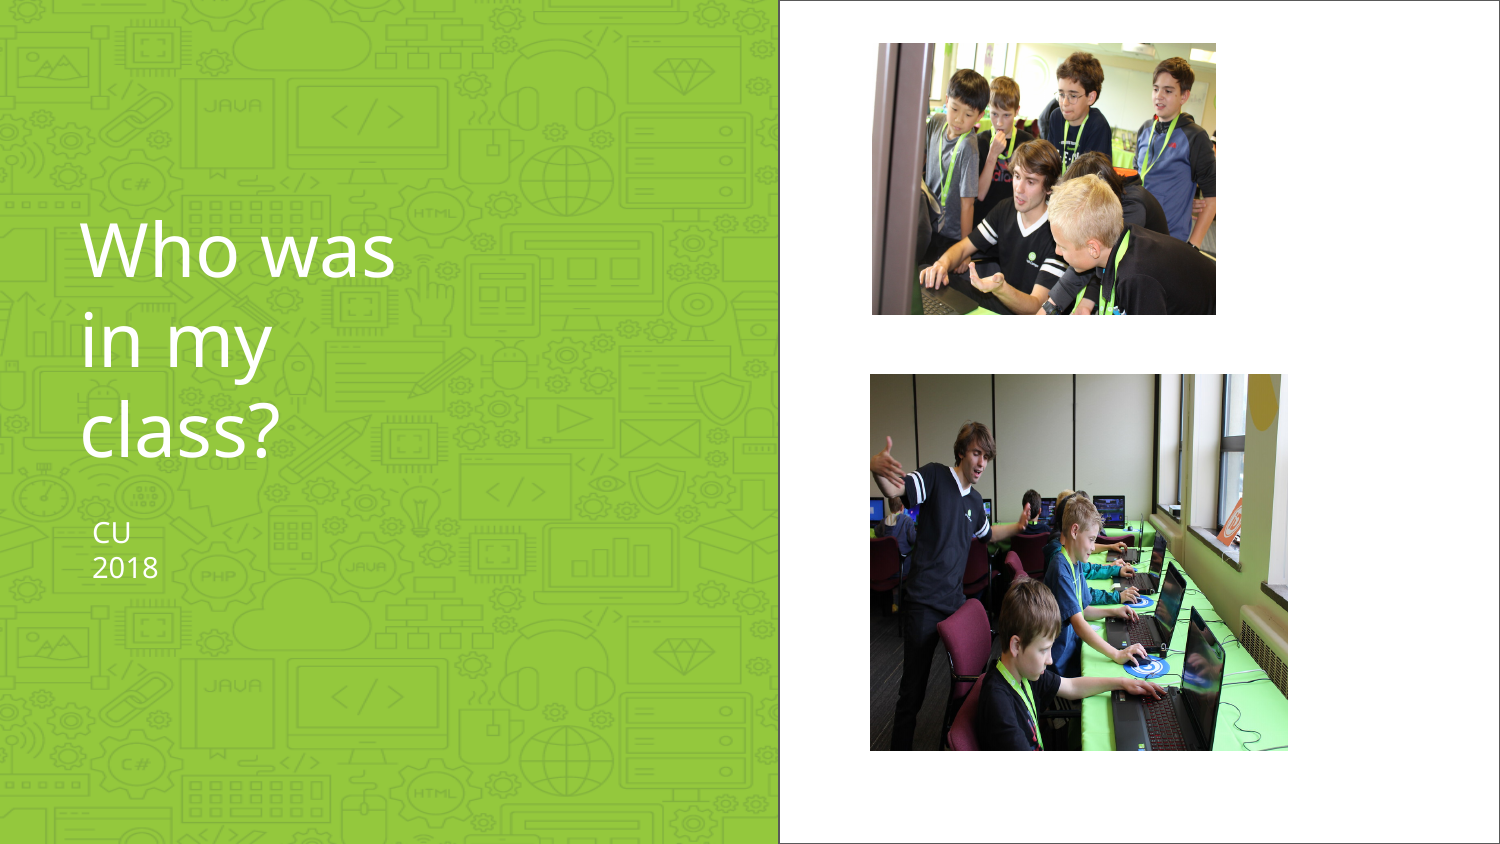

Who was
in my
class?
CU
2018